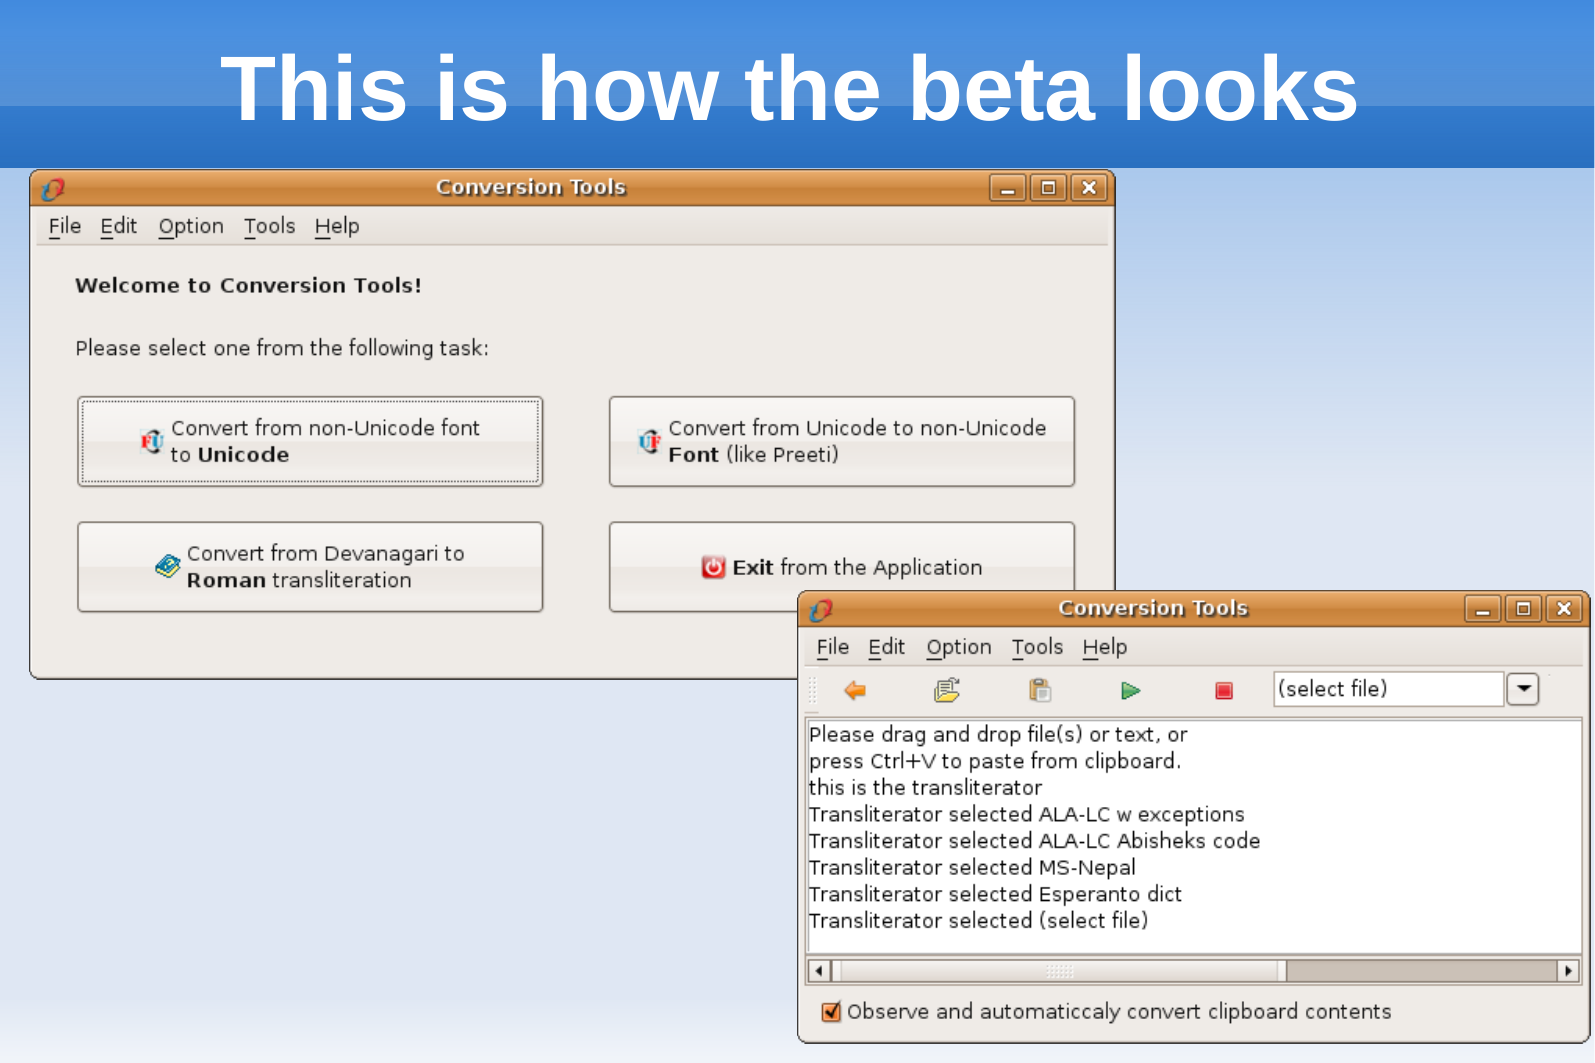

# This is how the beta looks